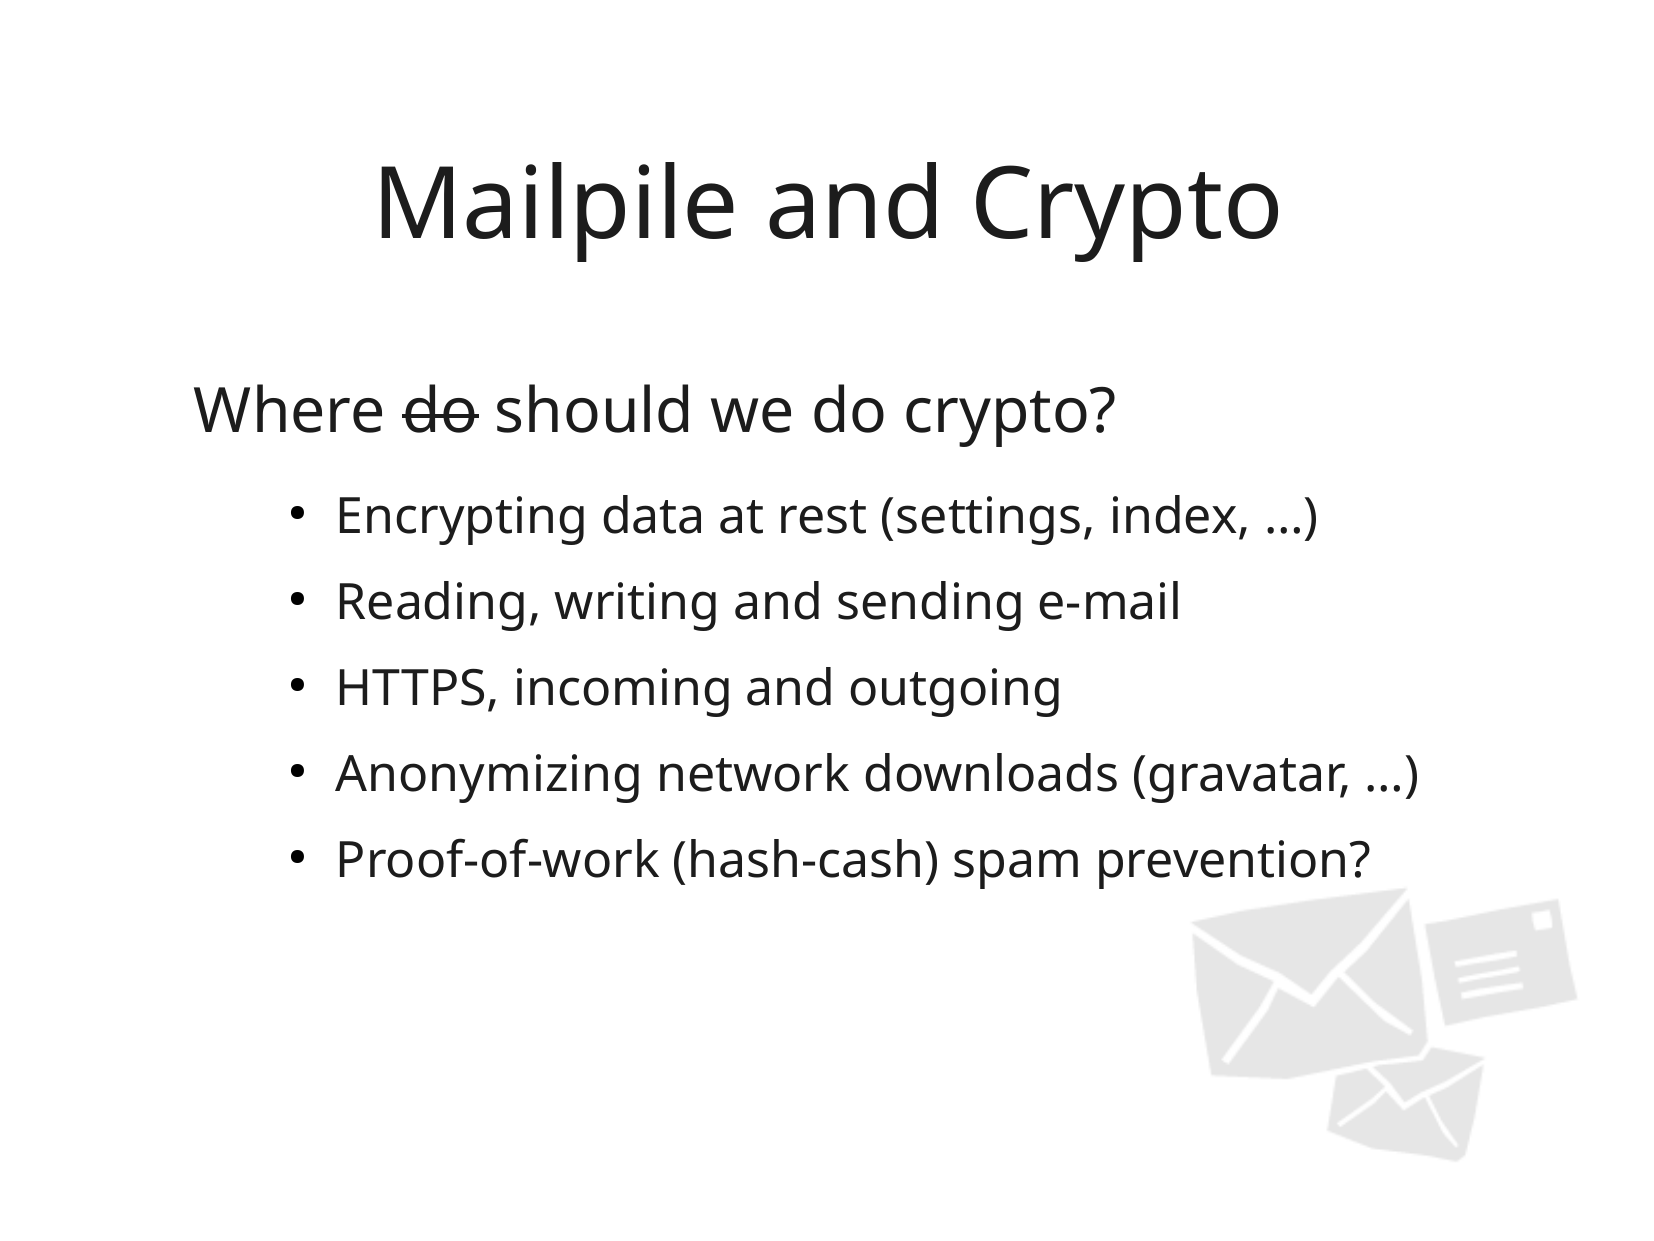

# Mailpile and Crypto
Where do should we do crypto?
Encrypting data at rest (settings, index, …)
Reading, writing and sending e-mail
HTTPS, incoming and outgoing
Anonymizing network downloads (gravatar, …)
Proof-of-work (hash-cash) spam prevention?